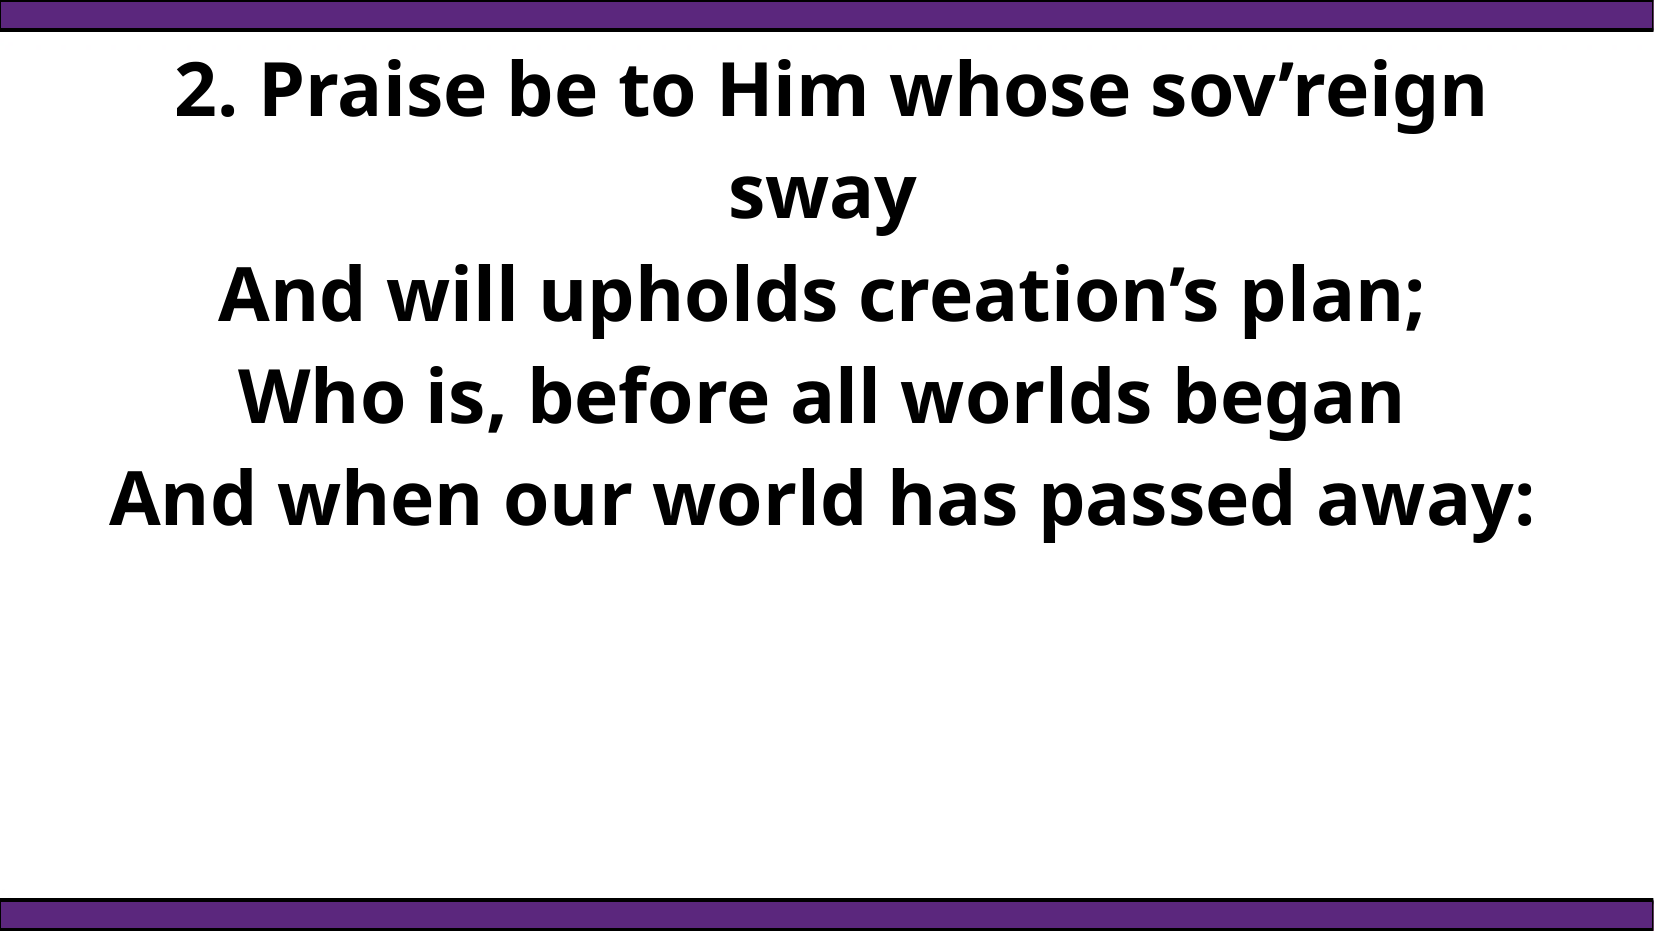

2. Praise be to Him whose sov’reign sway
And will upholds creation’s plan;
Who is, before all worlds began
And when our world has passed away: